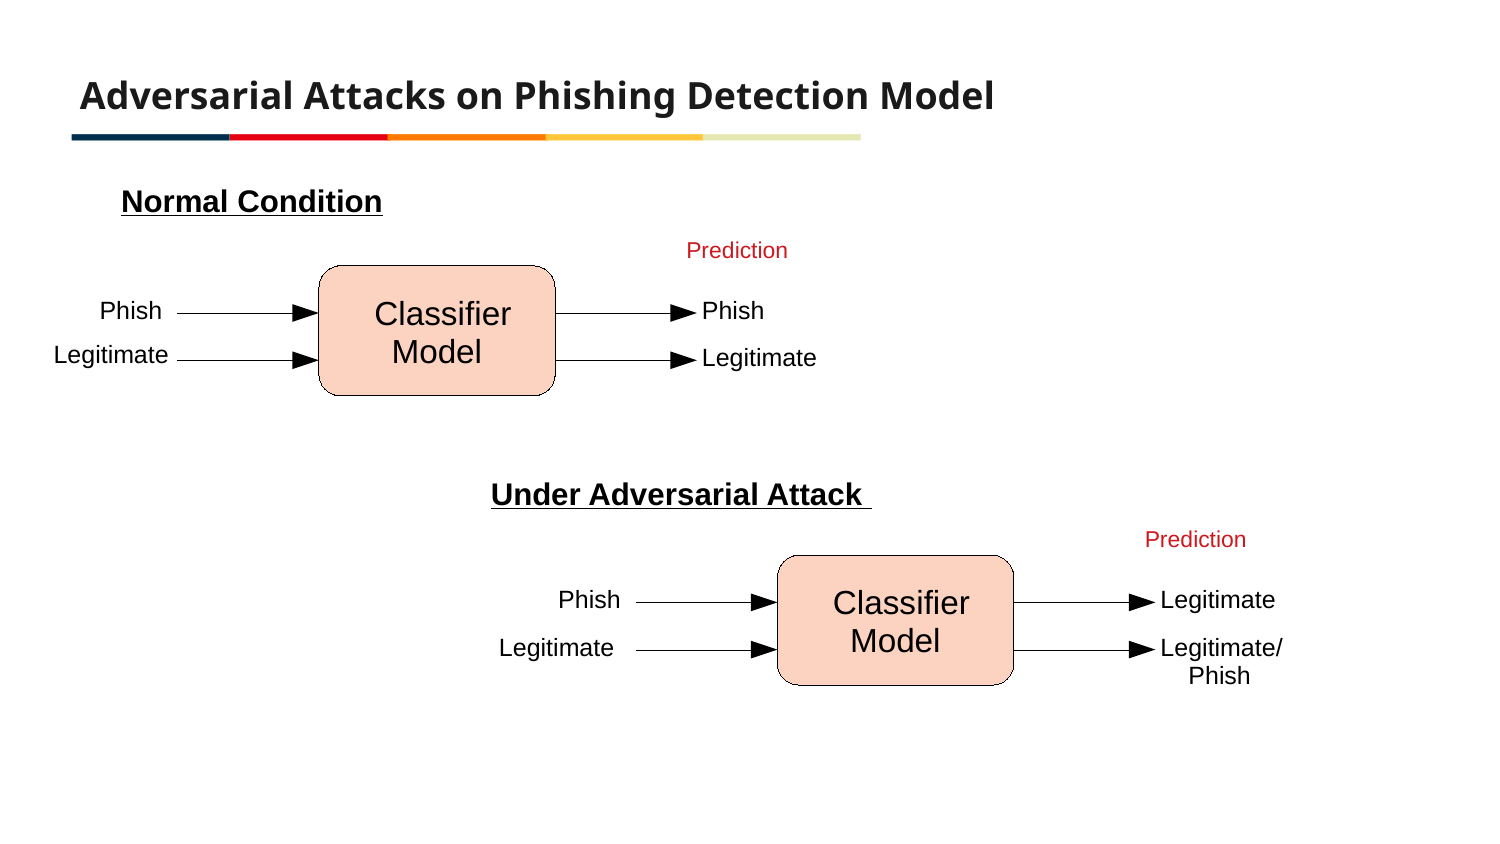

Adversarial Attacks on Phishing Detection Model
Normal Condition
Prediction
 Classifier
Model
 Classifier
Model
Phish
Phish
Legitimate
Legitimate
Under Adversarial Attack
Prediction
 Classifier
Model
 Classifier
Model
Phish
Legitimate
Legitimate/ Phish
Legitimate